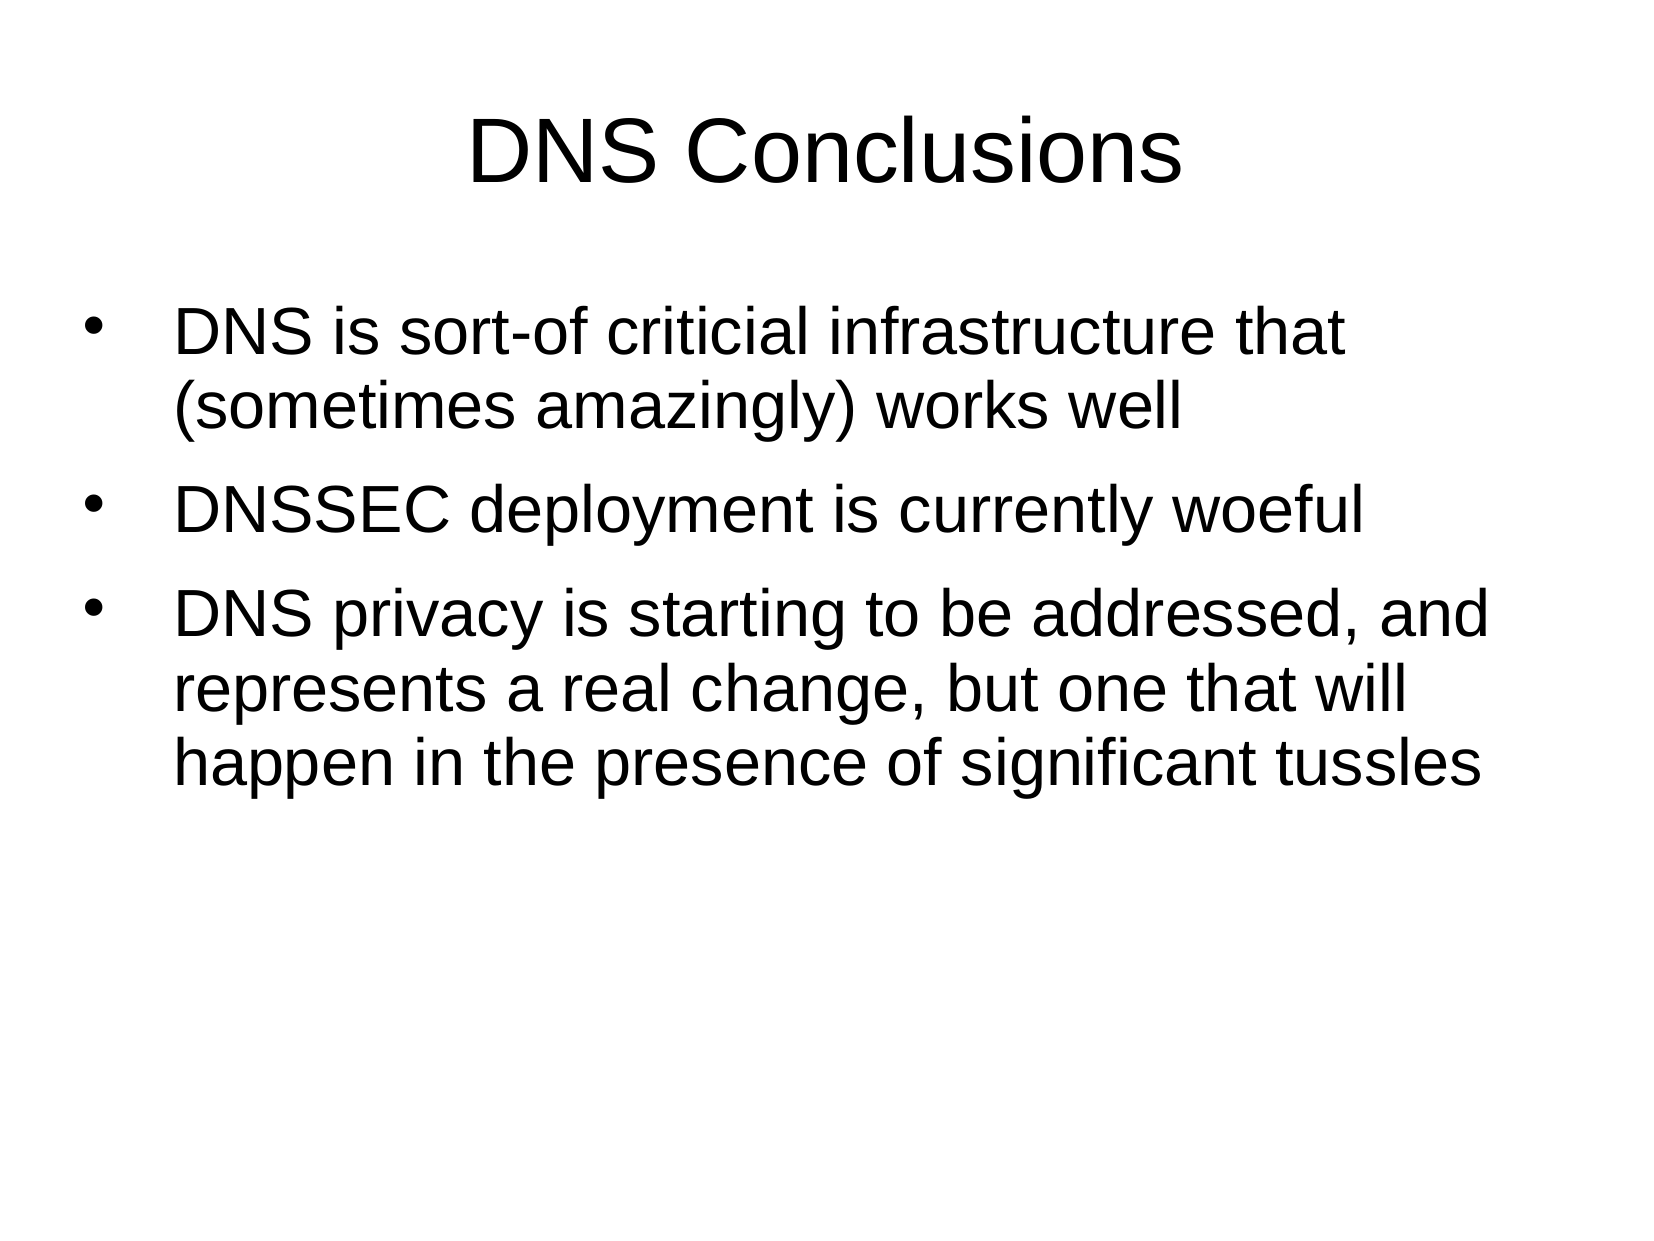

# DNS Conclusions
DNS is sort-of criticial infrastructure that (sometimes amazingly) works well
DNSSEC deployment is currently woeful
DNS privacy is starting to be addressed, and represents a real change, but one that will happen in the presence of significant tussles